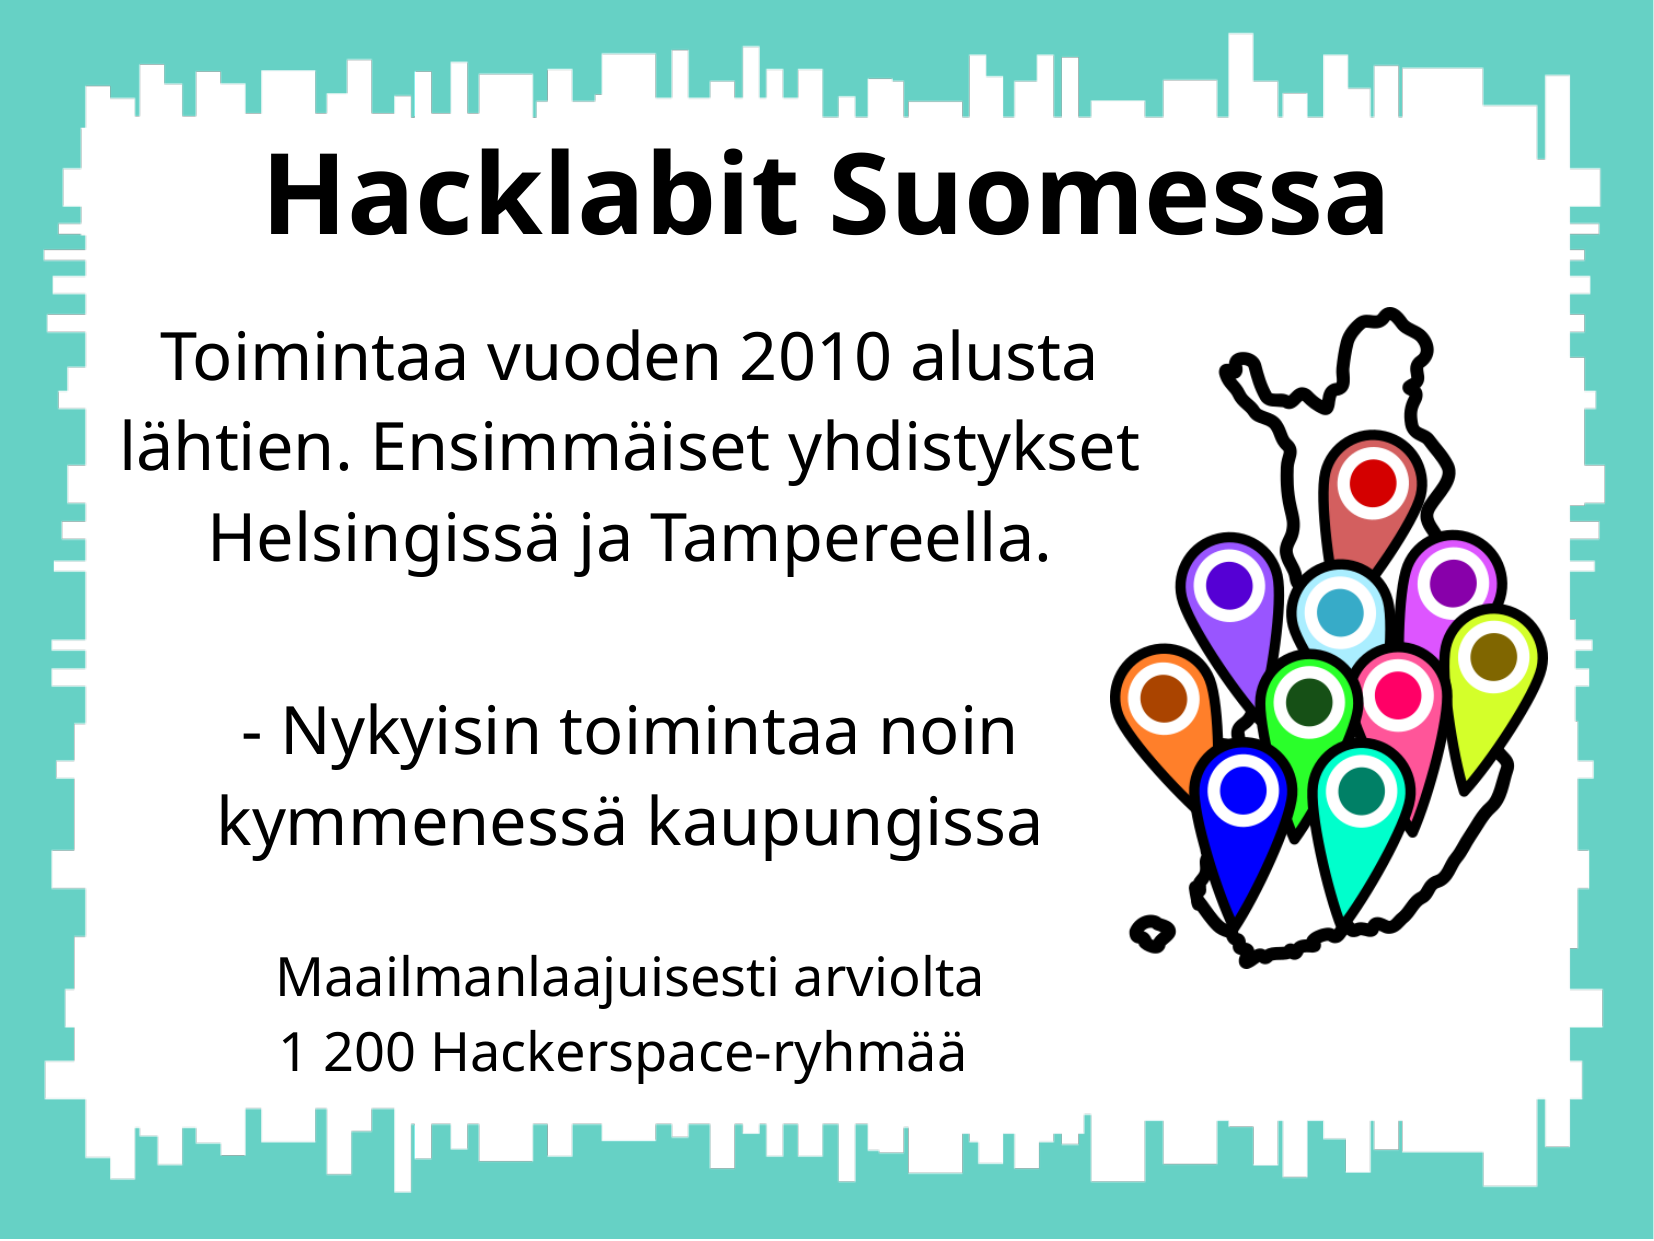

# Hacklabit Suomessa
Toimintaa vuoden 2010 alusta lähtien. Ensimmäiset yhdistykset Helsingissä ja Tampereella.
- Nykyisin toimintaa noin kymmenessä kaupungissa
Maailmanlaajuisesti arviolta
1 200 Hackerspace-ryhmää